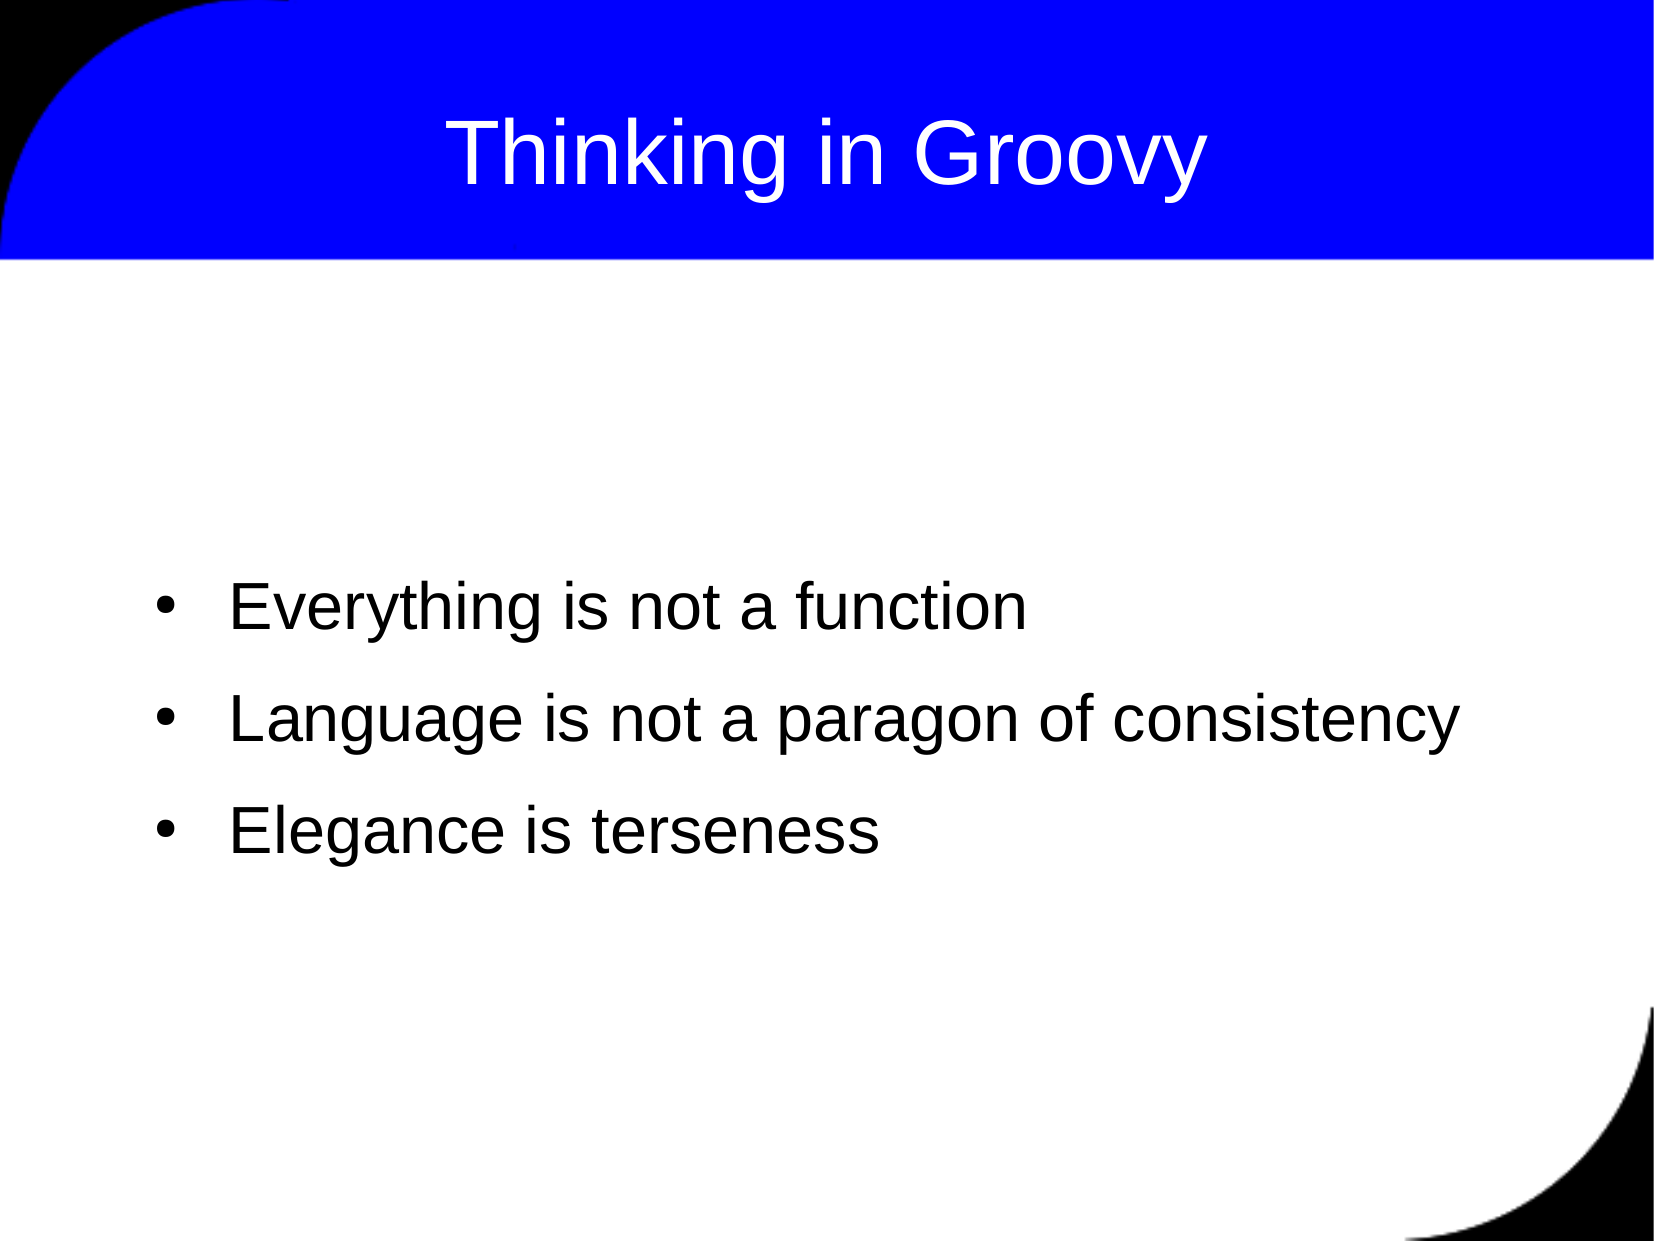

# Thinking in Groovy
Everything is not a function
Language is not a paragon of consistency
Elegance is terseness